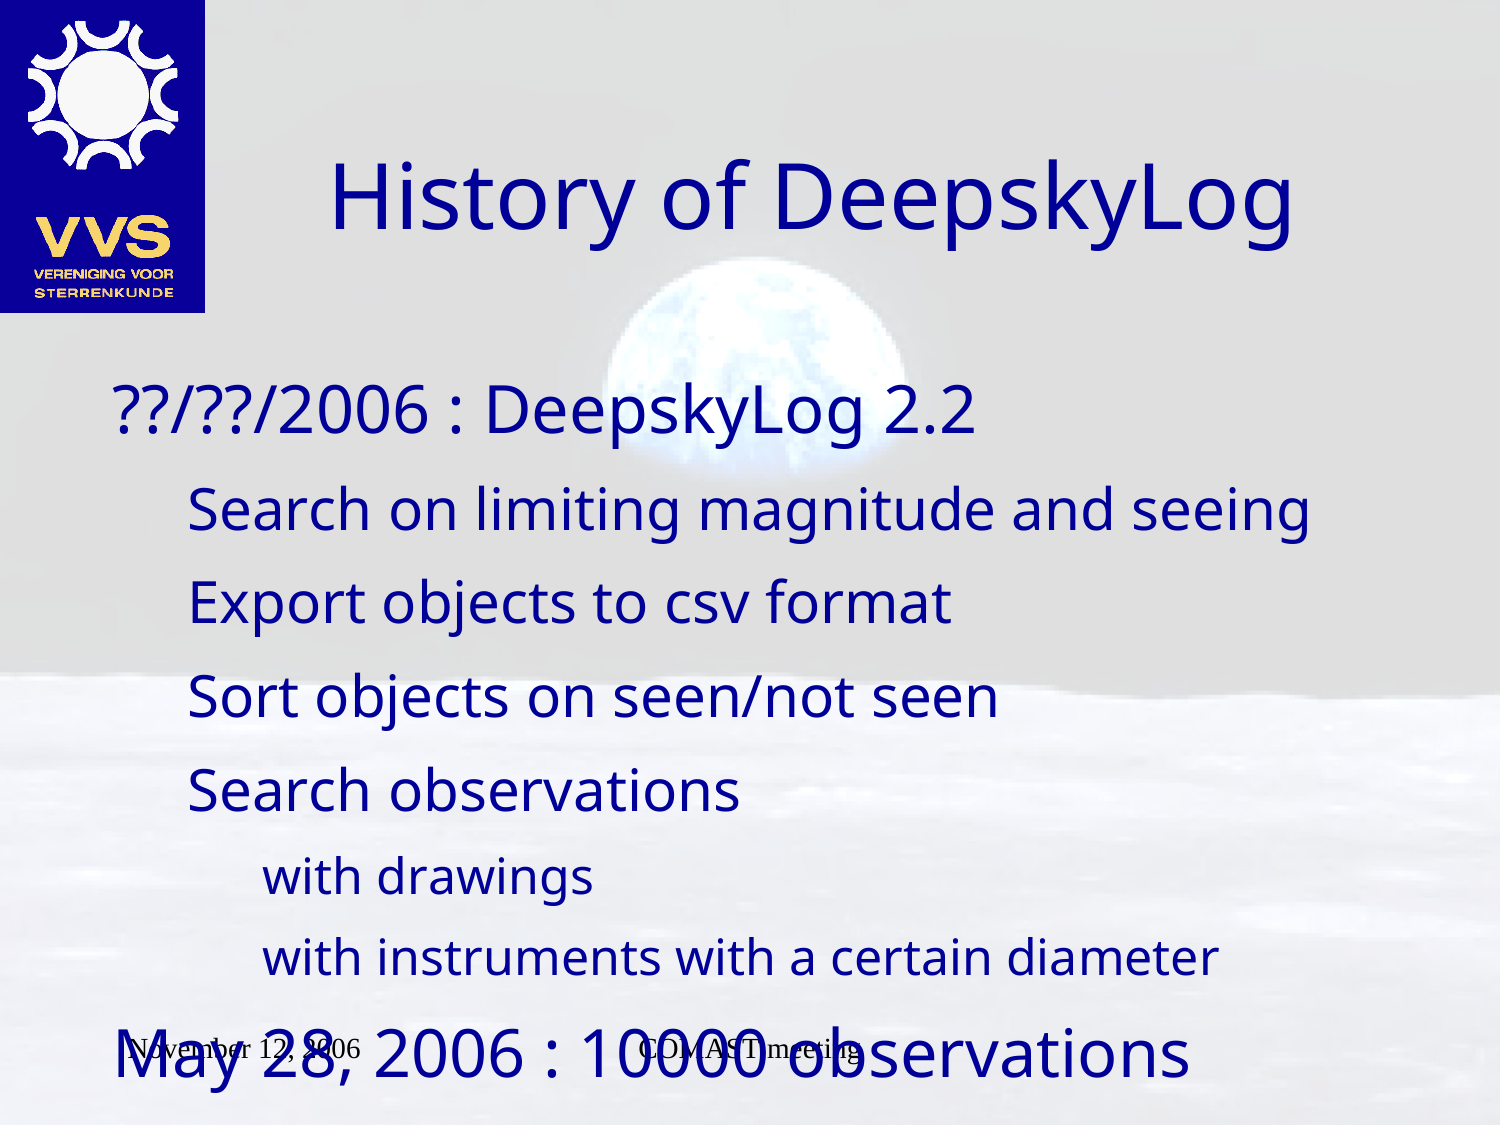

# History of DeepskyLog
??/??/2006 : DeepskyLog 2.2
Search on limiting magnitude and seeing
Export objects to csv format
Sort objects on seen/not seen
Search observations
with drawings
with instruments with a certain diameter
May 28, 2006 : 10000 observations
November 12, 2006
COMAST meeting